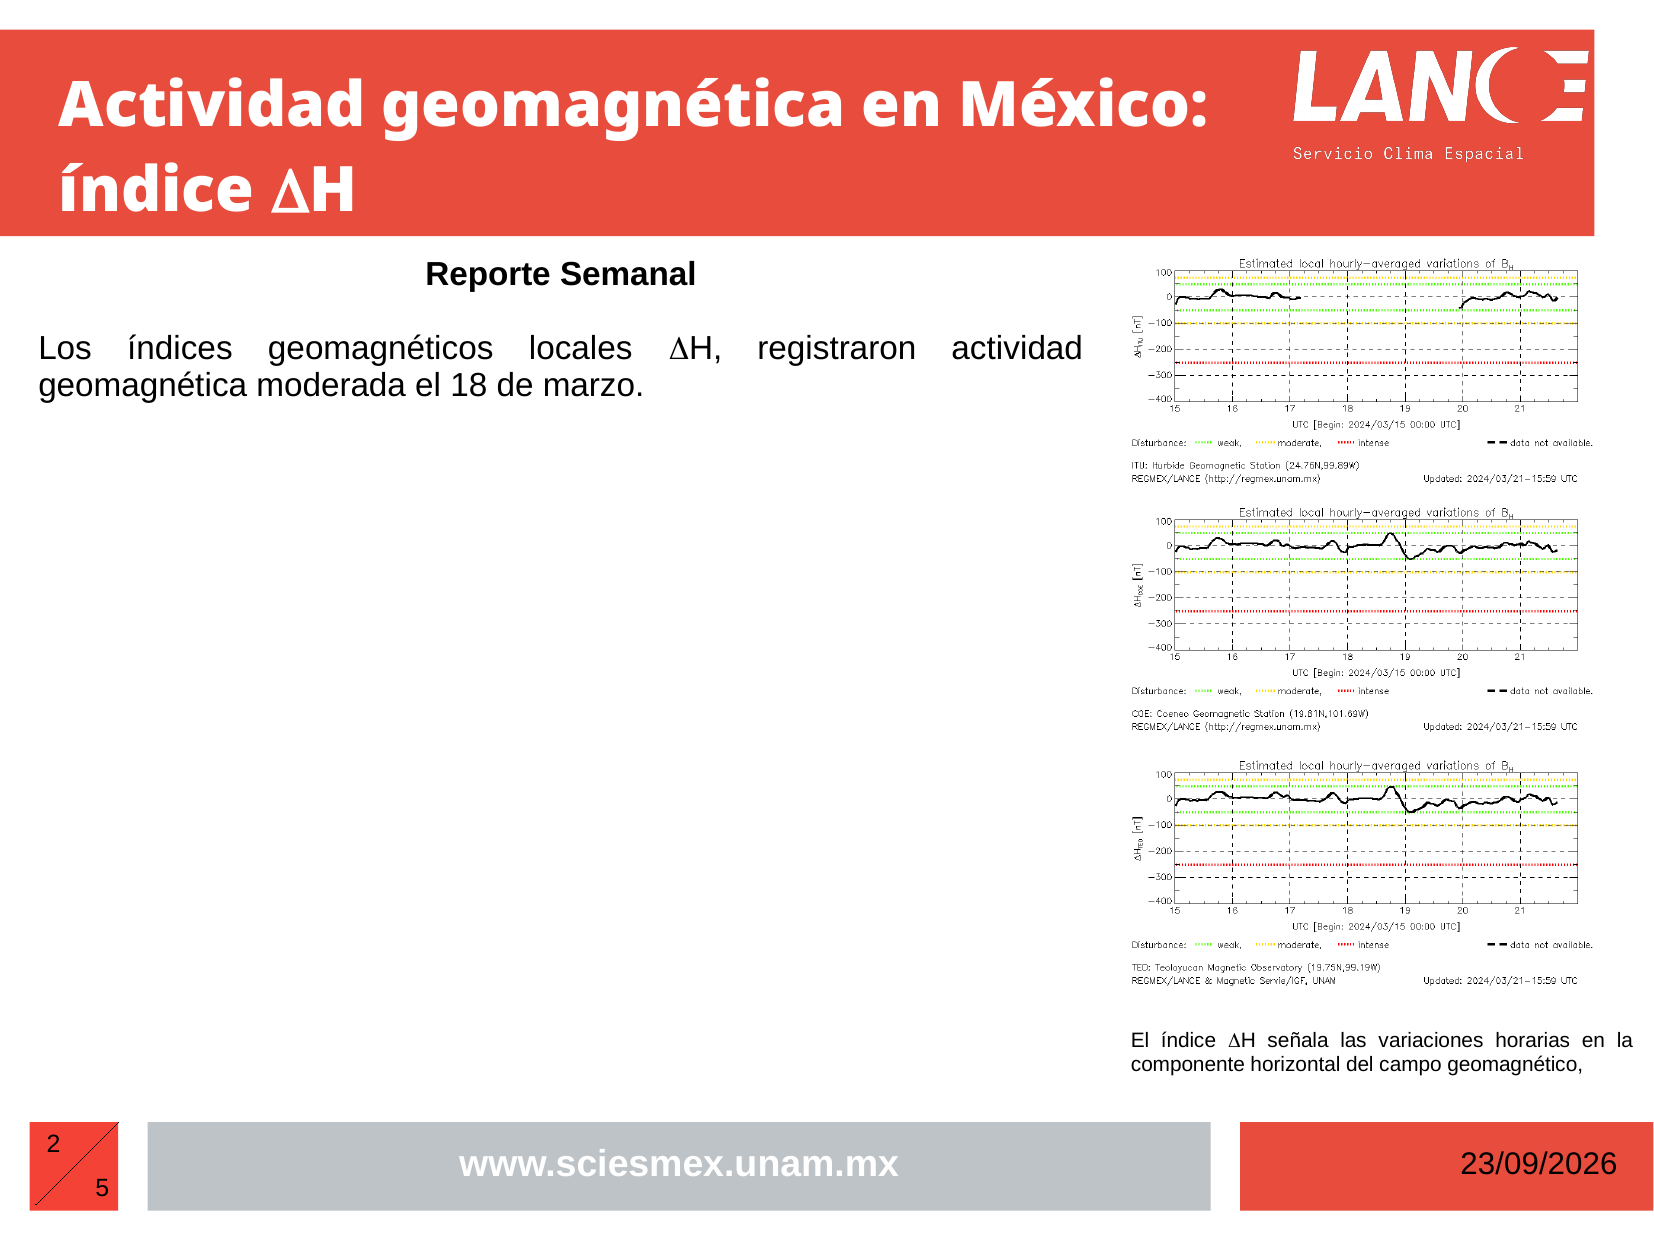

# Actividad geomagnética en México: índice DH
Reporte Semanal
Los índices geomagnéticos locales DH, registraron actividad geomagnética moderada el 18 de marzo.
El índice DH señala las variaciones horarias en la componente horizontal del campo geomagnético,
www.sciesmex.unam.mx
5